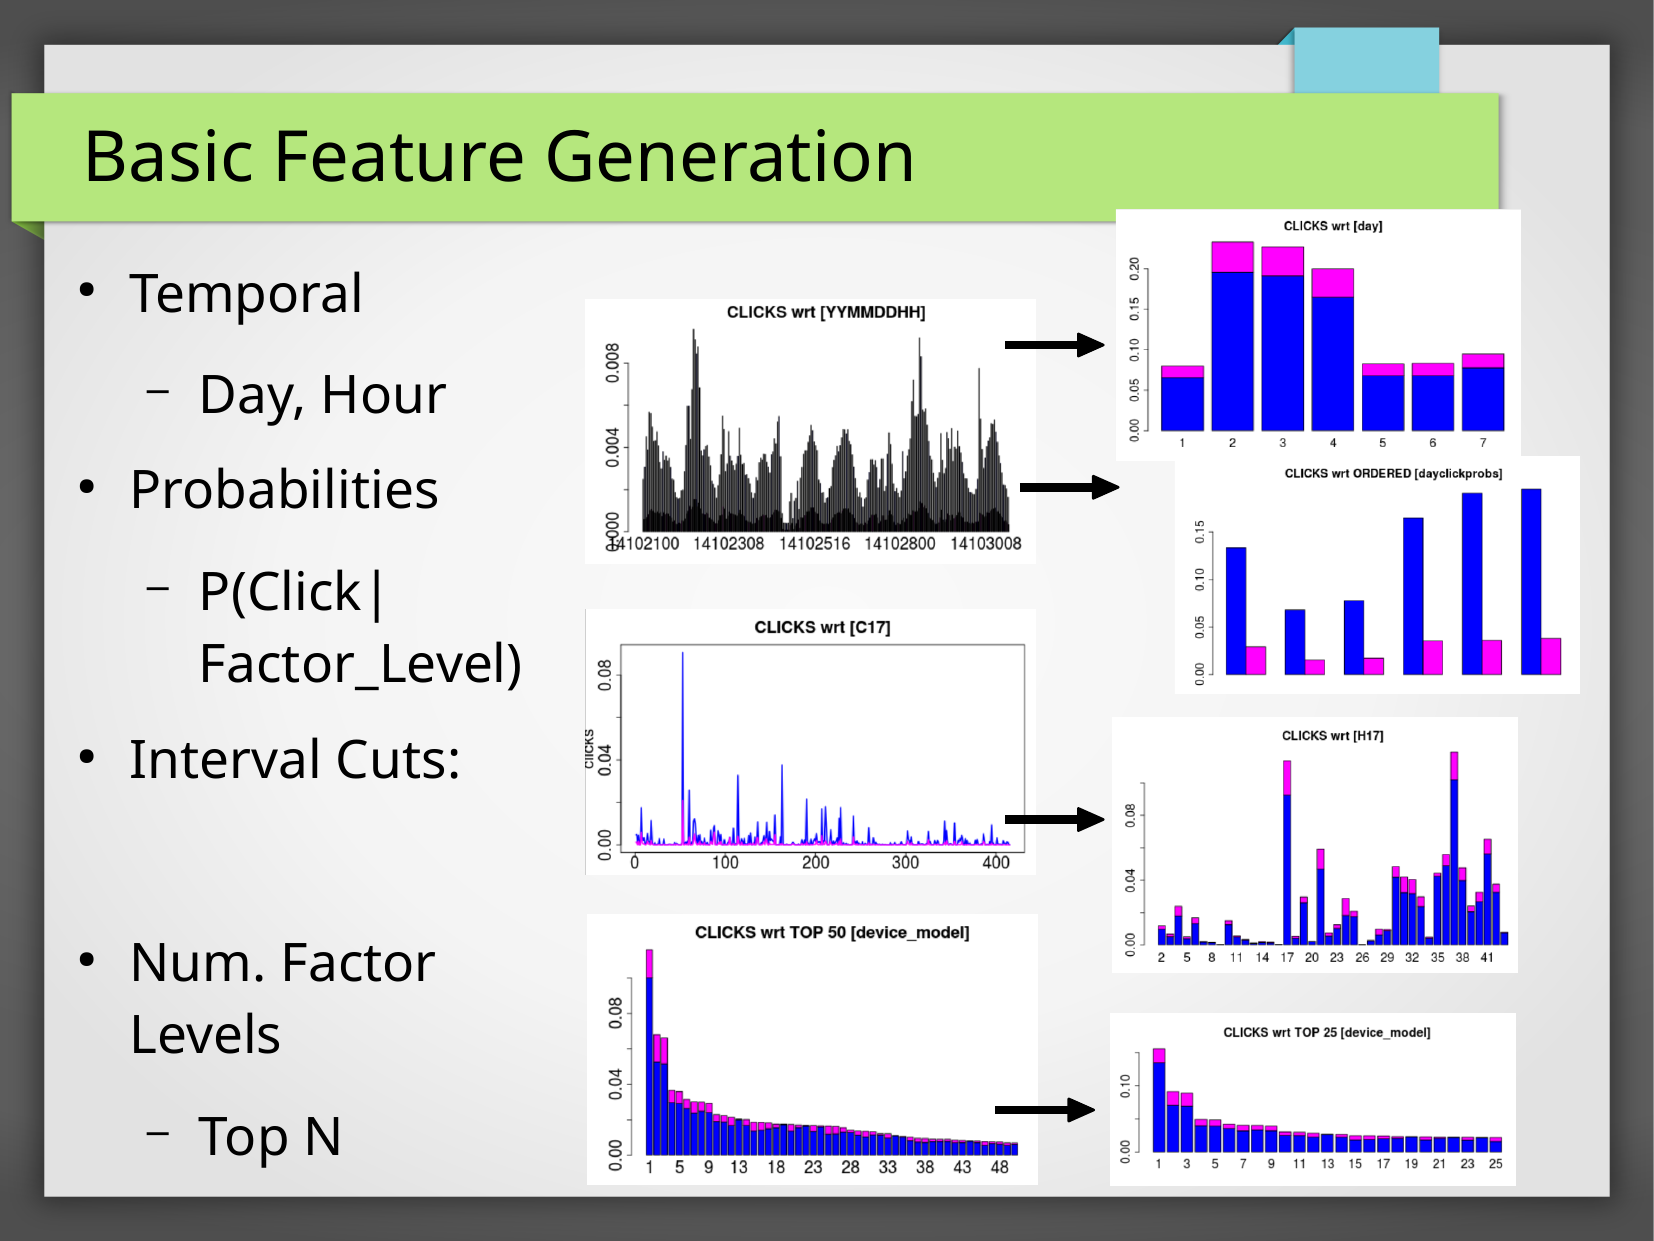

# Basic Feature Generation
Temporal
Day, Hour
Probabilities
P(Click|Factor_Level)
Interval Cuts:
Num. Factor Levels
Top N